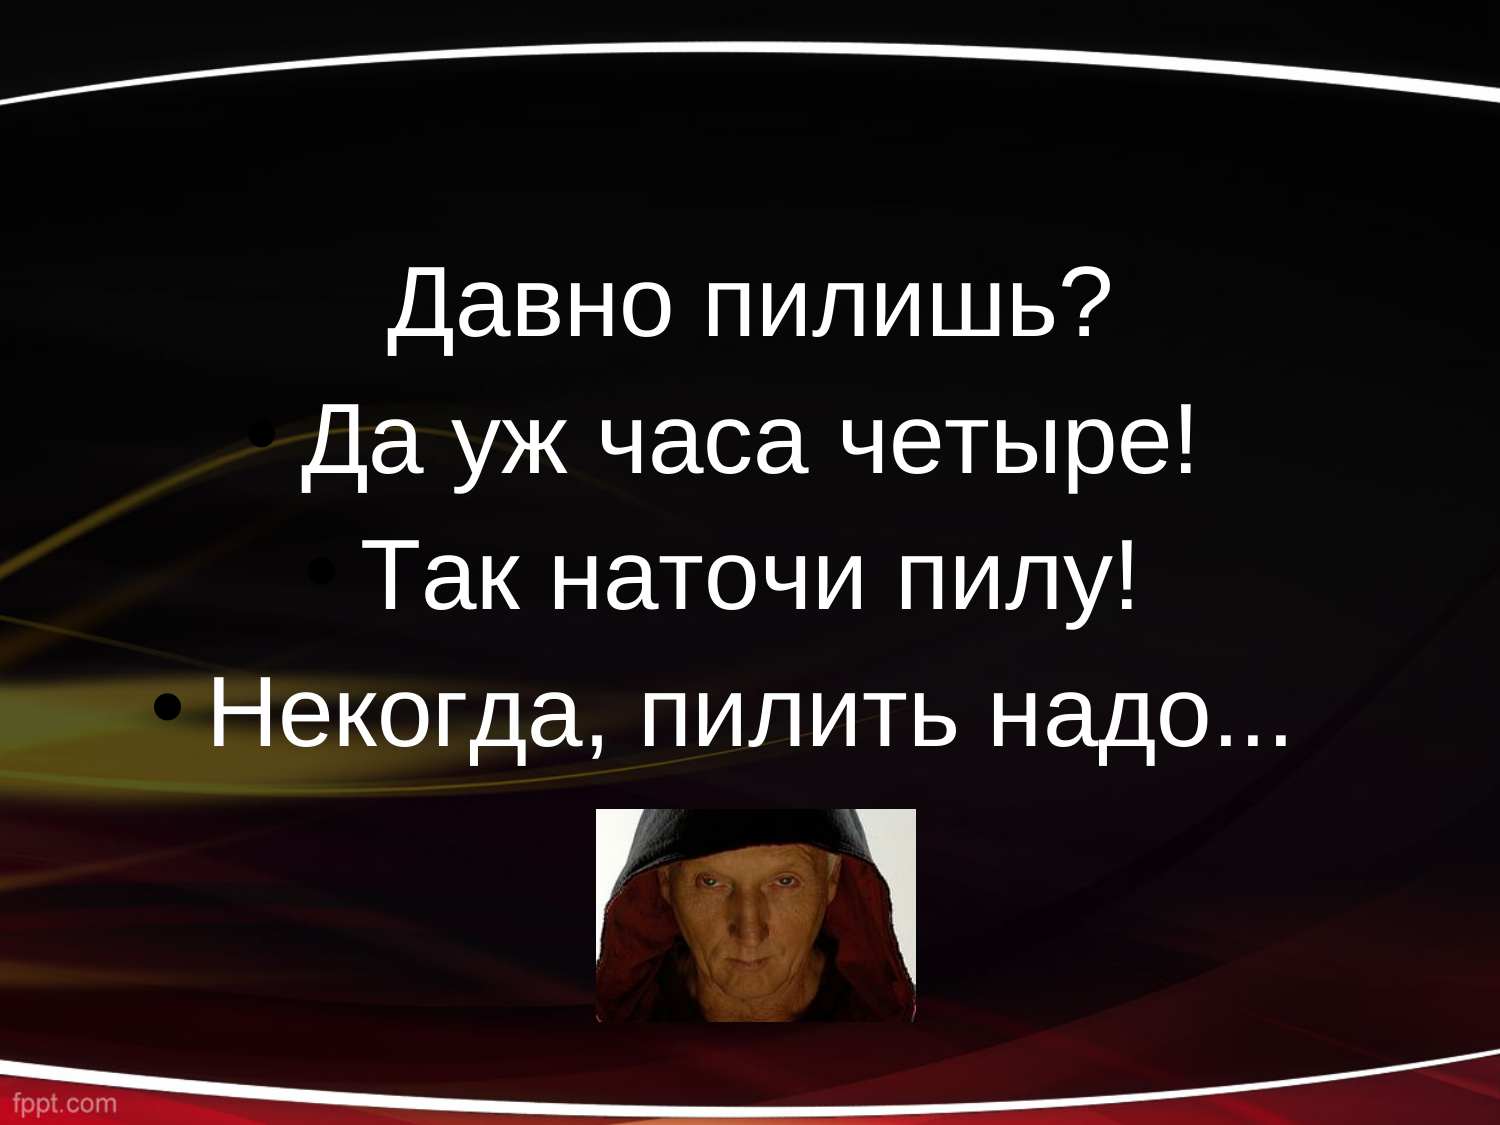

# Давно пилишь?
Да уж часа четыре!
Так наточи пилу!
Некогда, пилить надо...